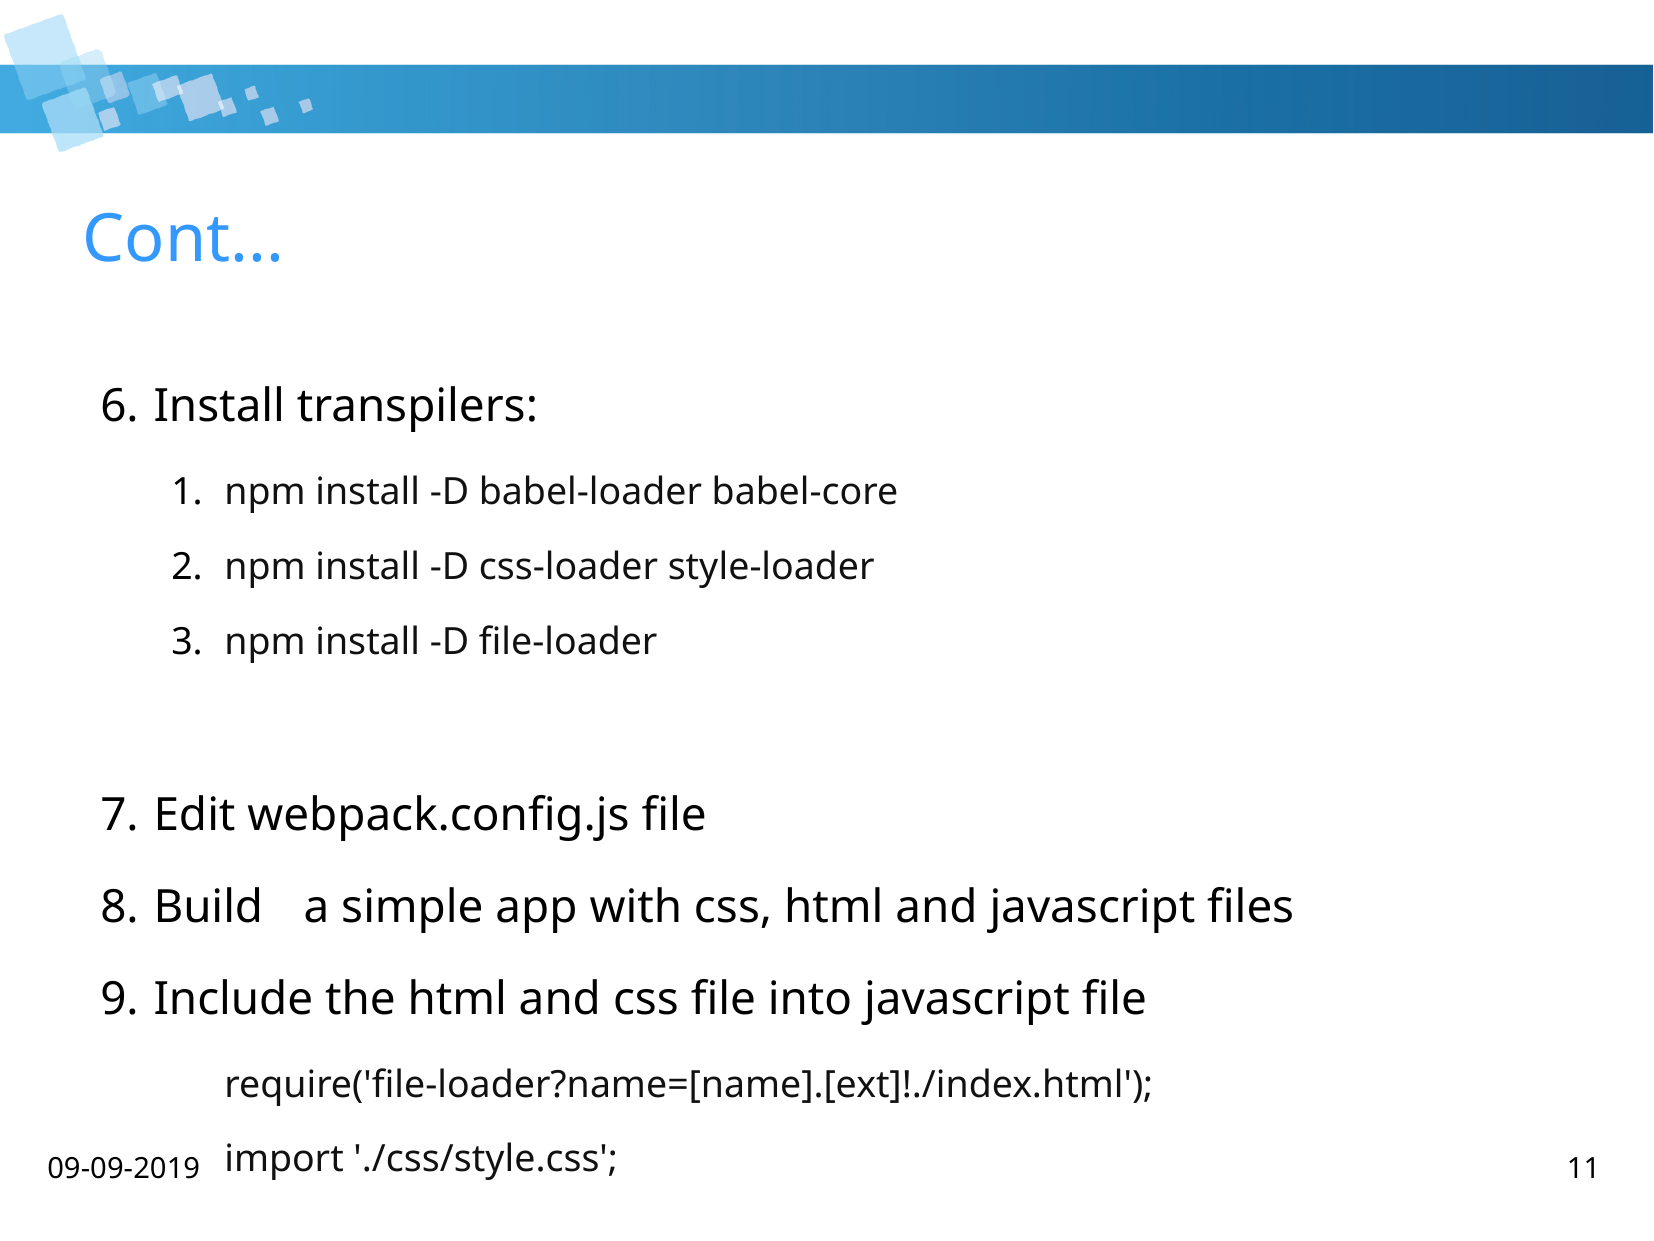

# Cont...
Install transpilers:
npm install -D babel-loader babel-core
npm install -D css-loader style-loader
npm install -D file-loader
Edit webpack.config.js file
Build 	a simple app with css, html and javascript files
Include the html and css file into javascript file
require('file-loader?name=[name].[ext]!./index.html');
import './css/style.css';
09-09-2019
11